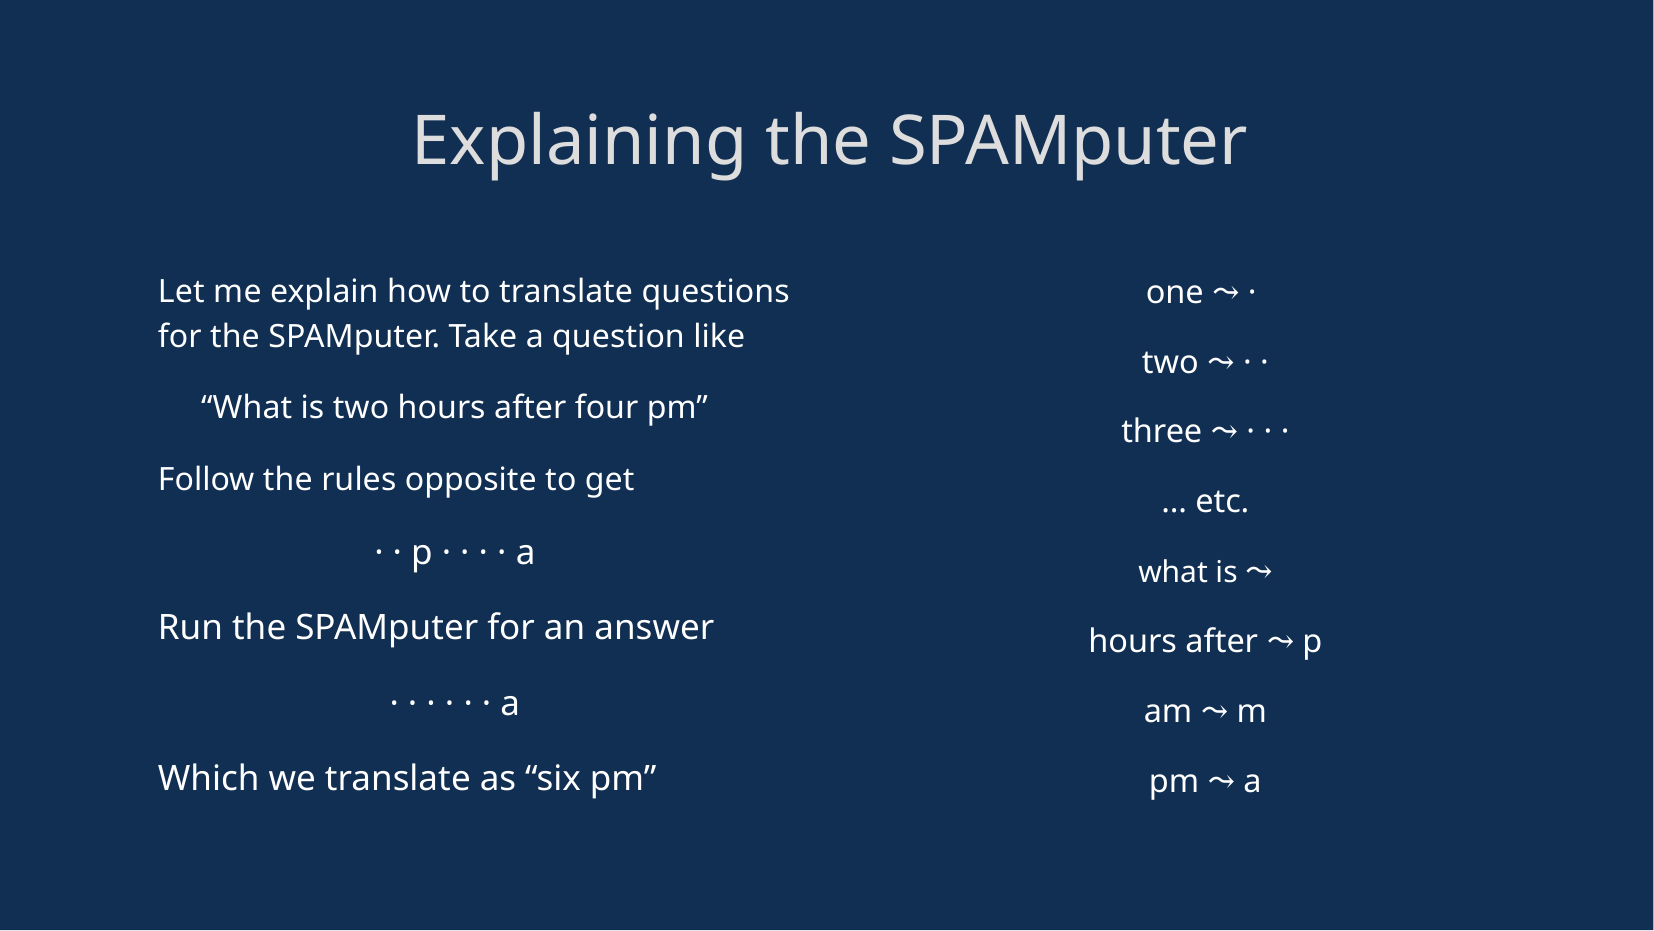

# Explaining the SPAMputer
Let me explain how to translate questions for the SPAMputer. Take a question like
“What is two hours after four pm”
Follow the rules opposite to get
· · p · · · · a
Run the SPAMputer for an answer
· · · · · · a
Which we translate as “six pm”
one ⤳ ·
two ⤳ · ·
three ⤳ · · ·
… etc.
what is ⤳
hours after ⤳ p
am ⤳ m
pm ⤳ a